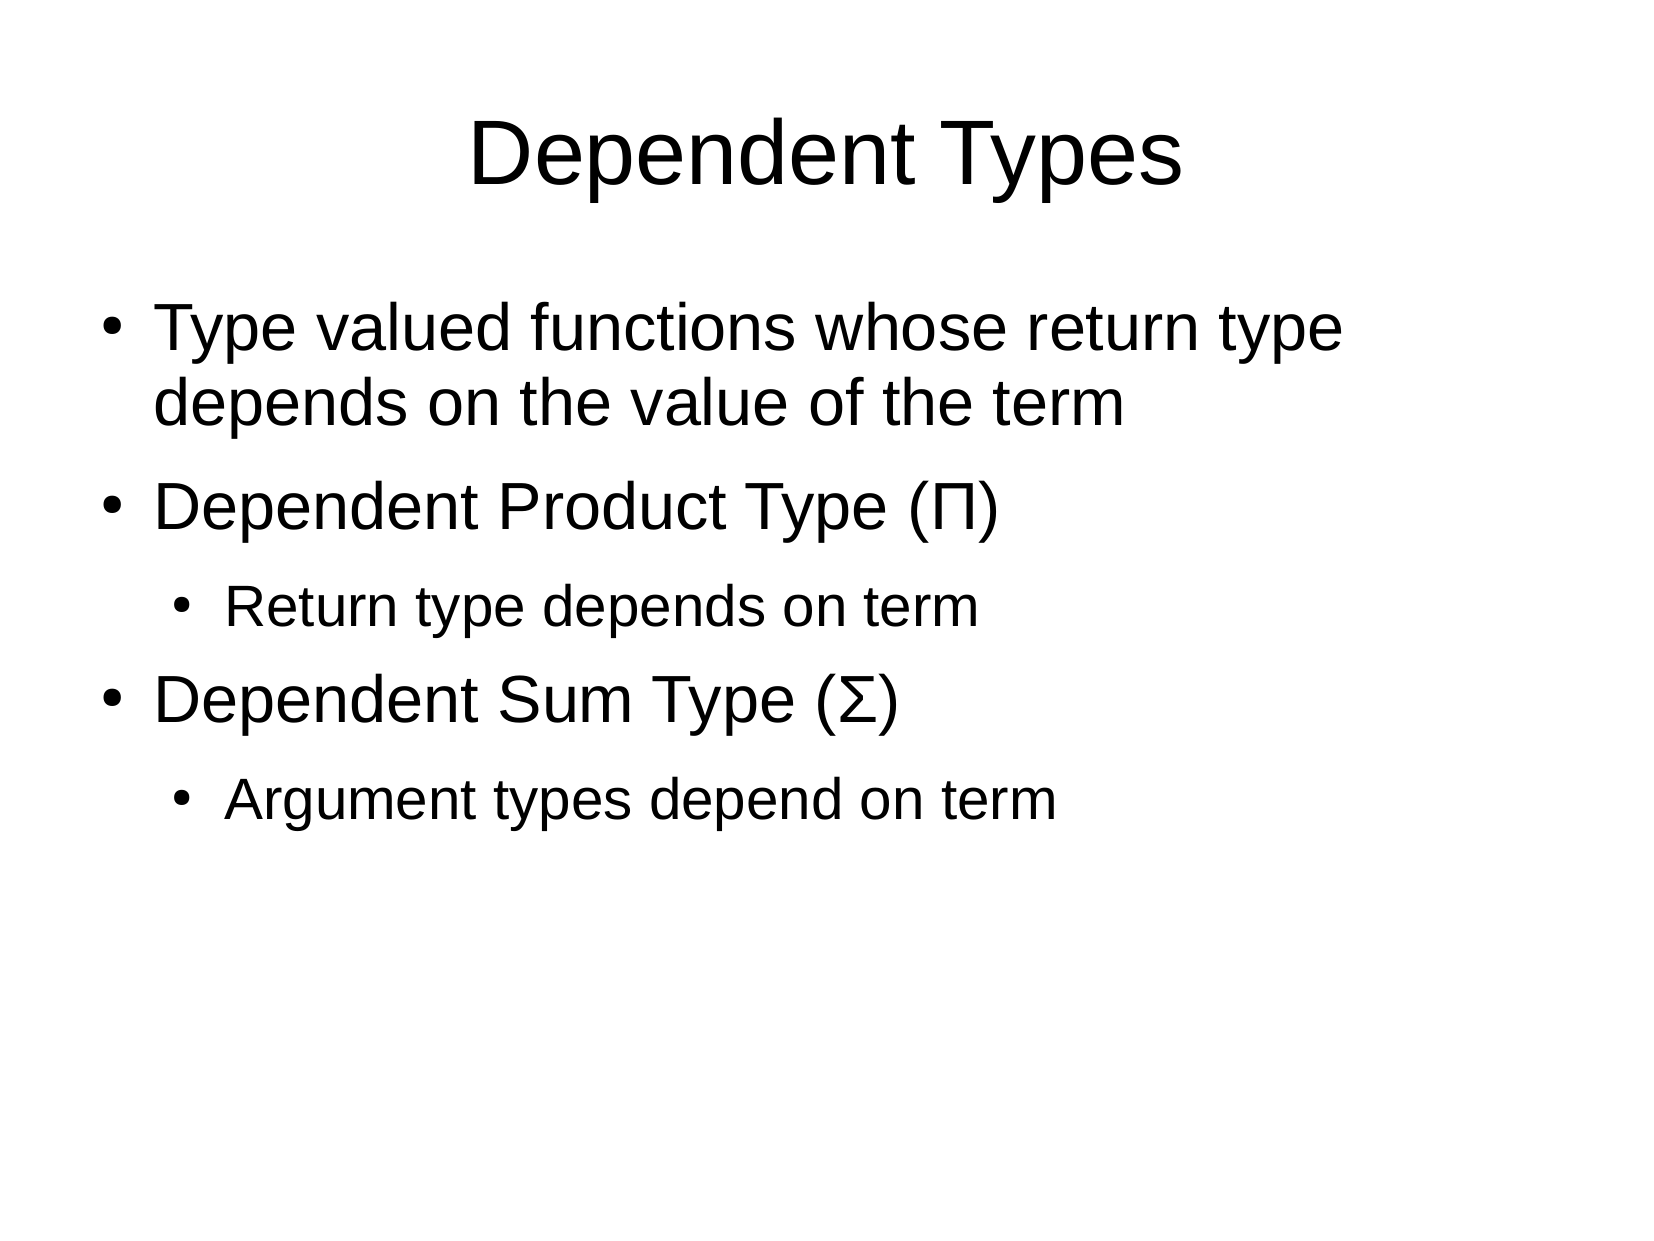

# Dependent Types
Type valued functions whose return type depends on the value of the term
Dependent Product Type (Π)
Return type depends on term
Dependent Sum Type (Σ)
Argument types depend on term